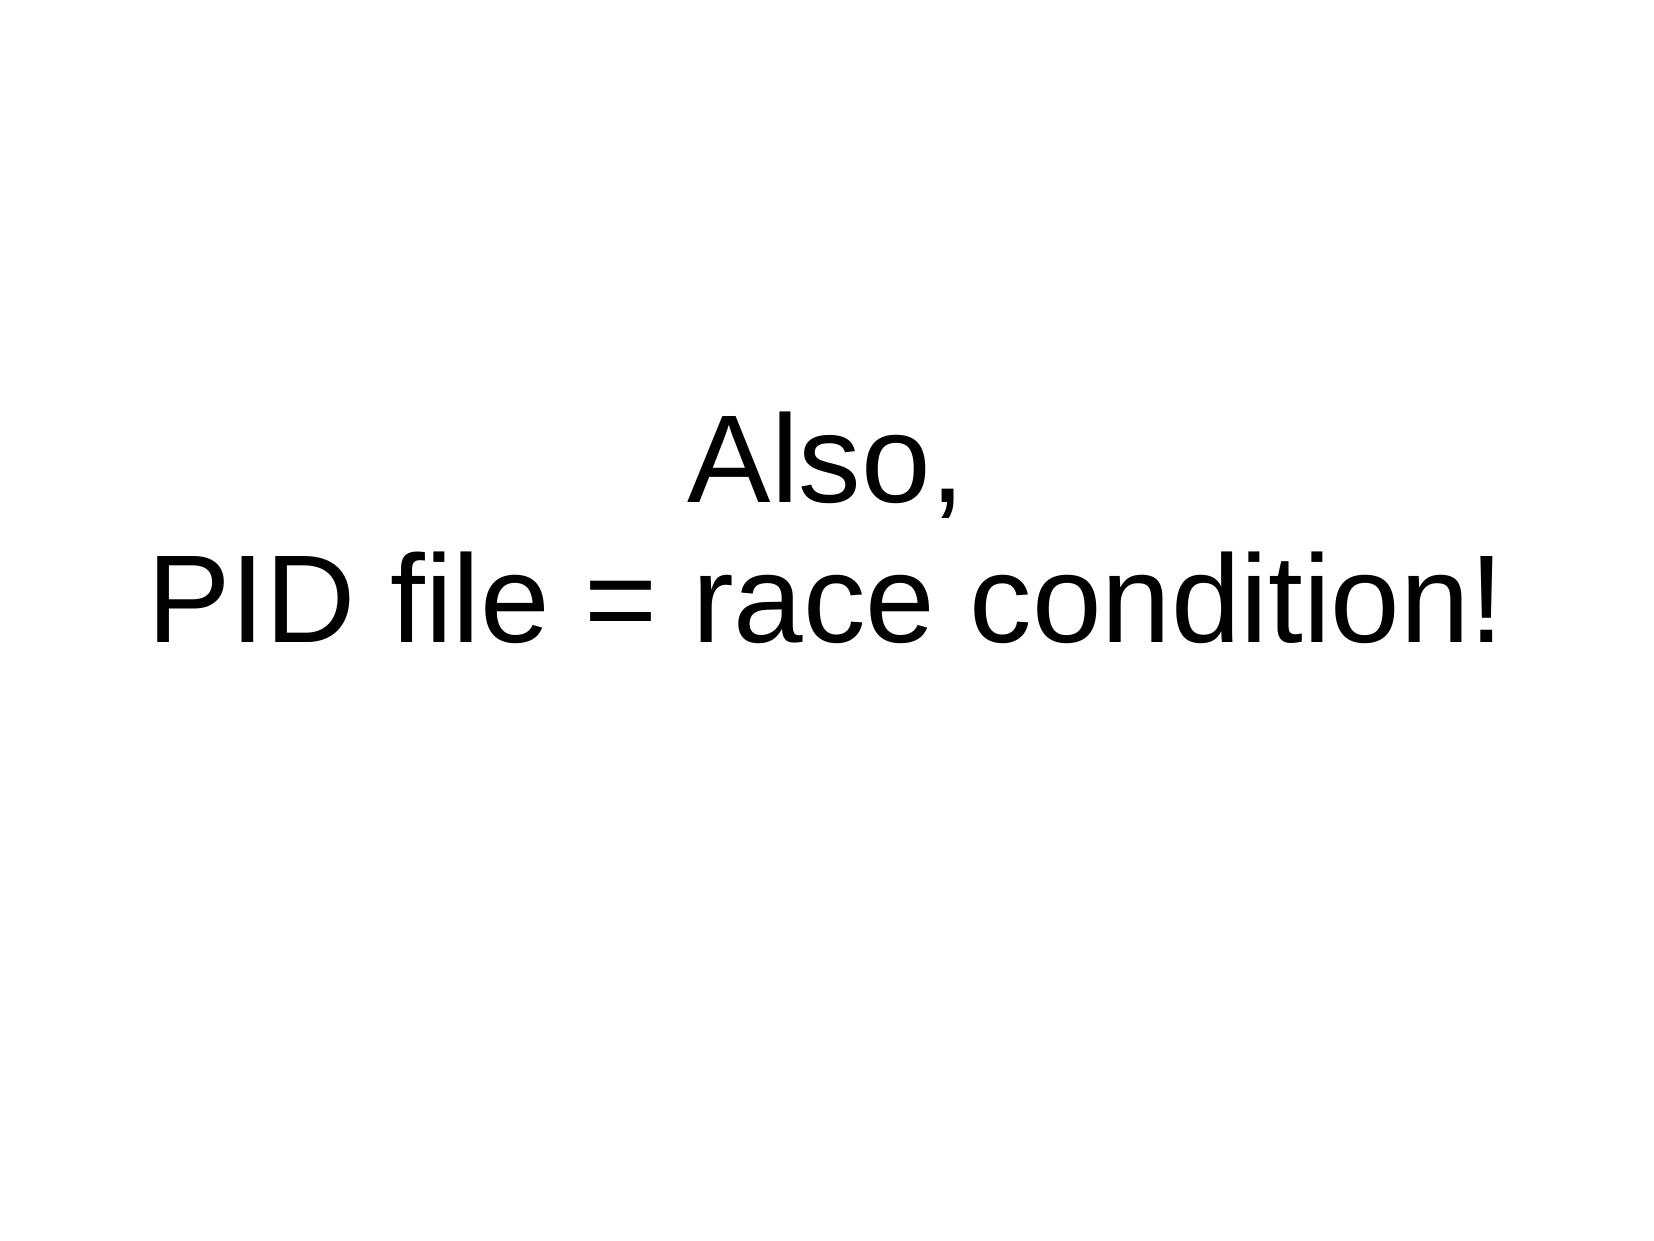

# Also,
PID file = race condition!